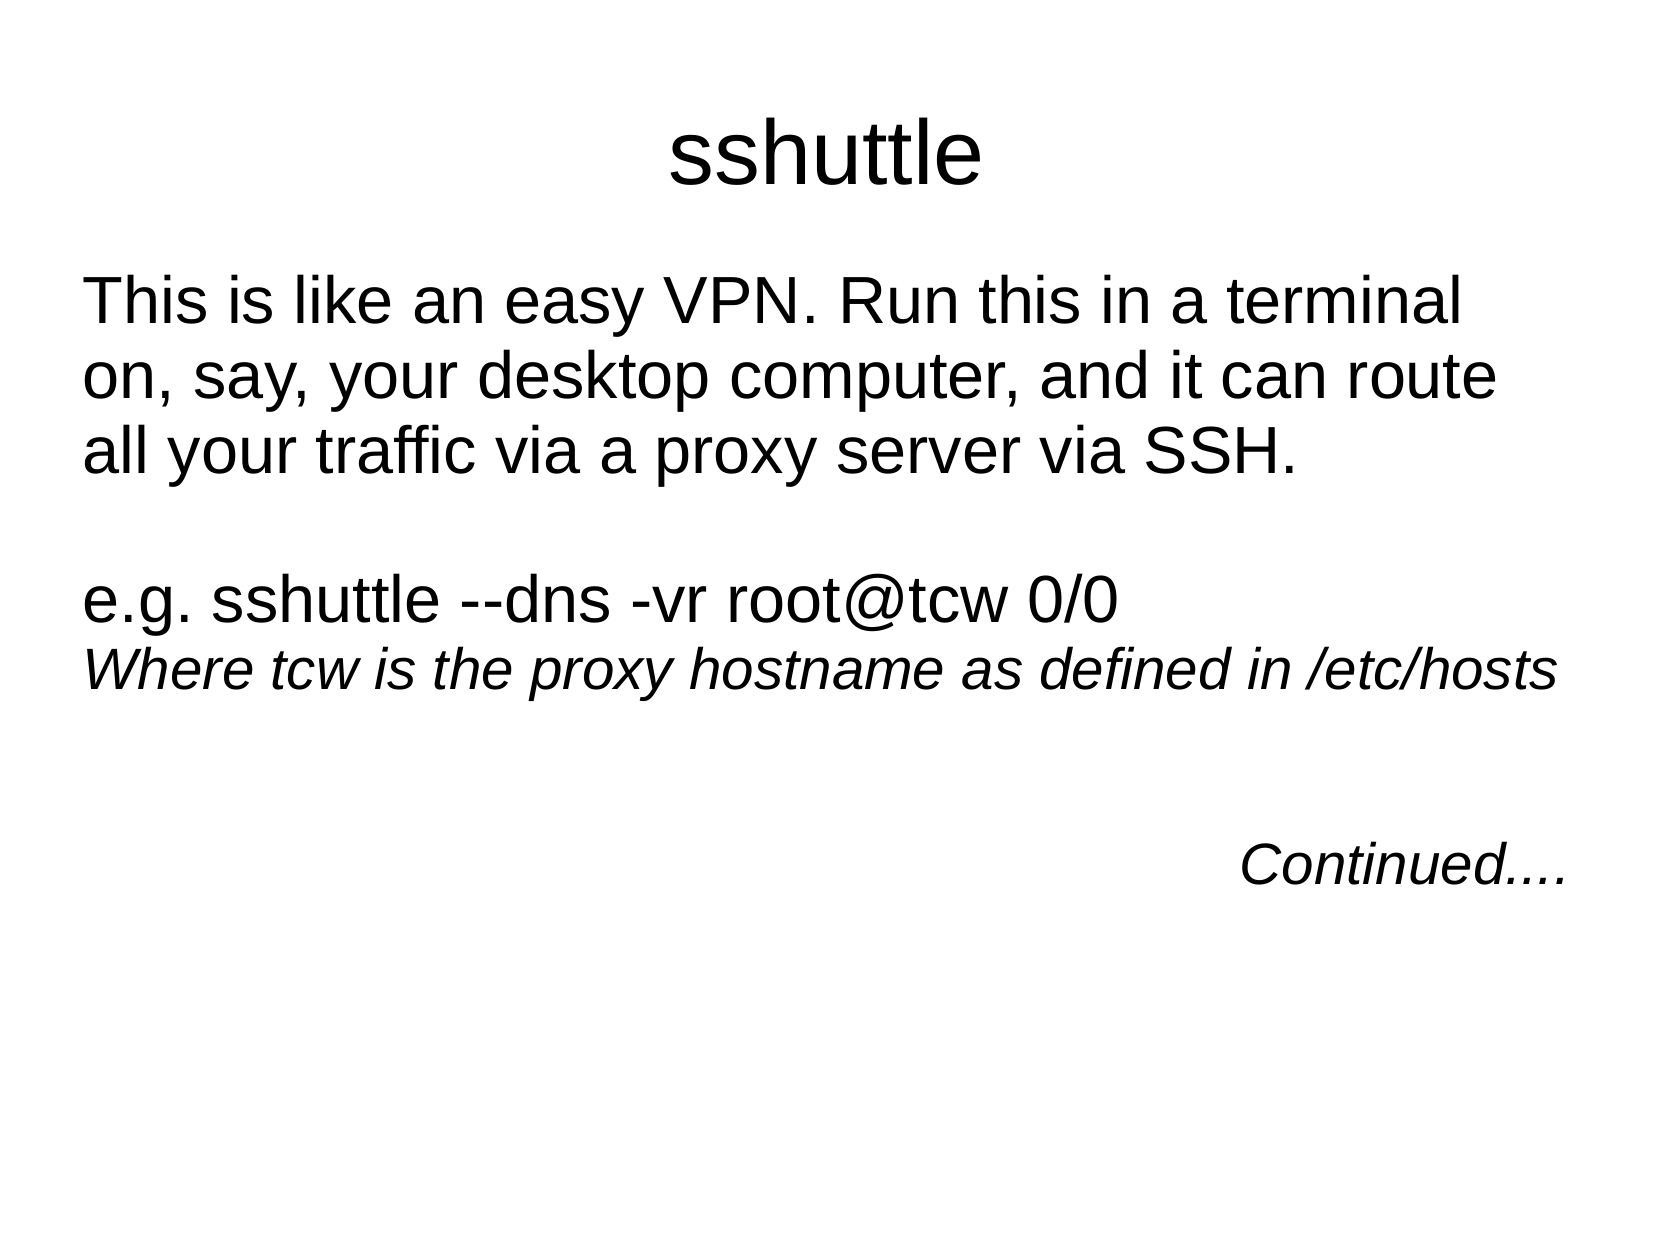

# sshuttle
This is like an easy VPN. Run this in a terminal on, say, your desktop computer, and it can route all your traffic via a proxy server via SSH.
e.g. sshuttle --dns -vr root@tcw 0/0
Where tcw is the proxy hostname as defined in /etc/hosts
Continued....